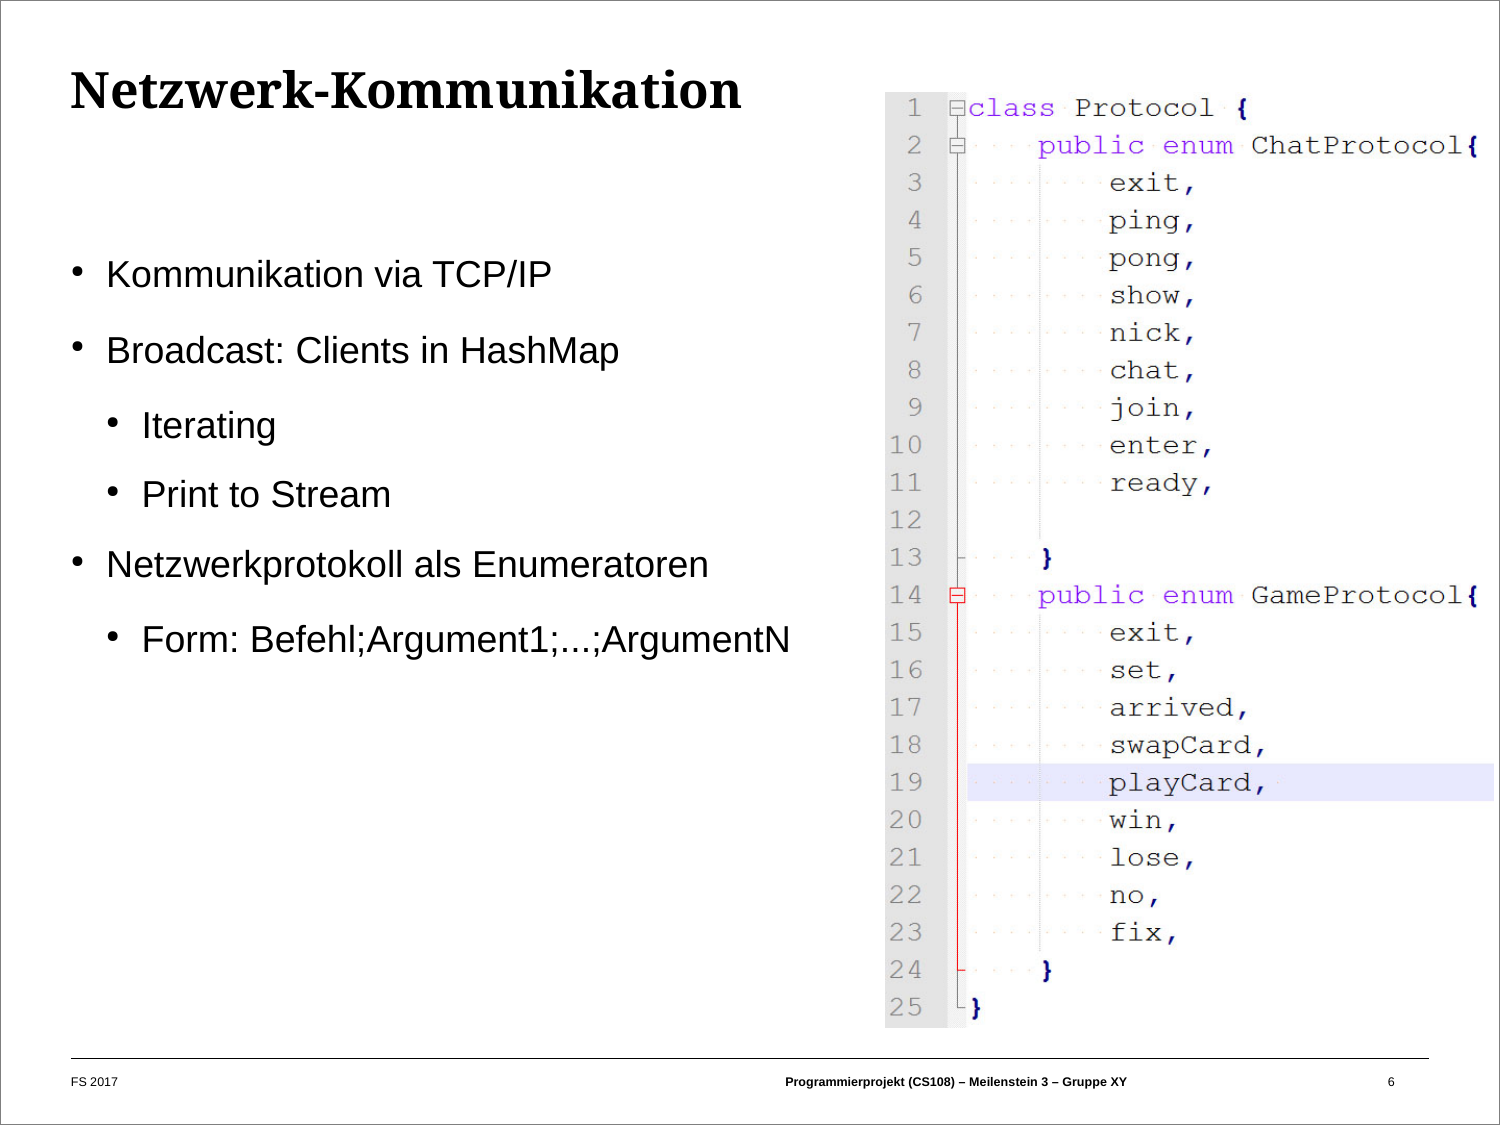

# Netzwerk-Kommunikation
Kommunikation via TCP/IP
Broadcast: Clients in HashMap
Iterating
Print to Stream
Netzwerkprotokoll als Enumeratoren
Form: Befehl;Argument1;...;ArgumentN
FS 2017
Programmierprojekt (CS108) – Meilenstein 3 – Gruppe XY